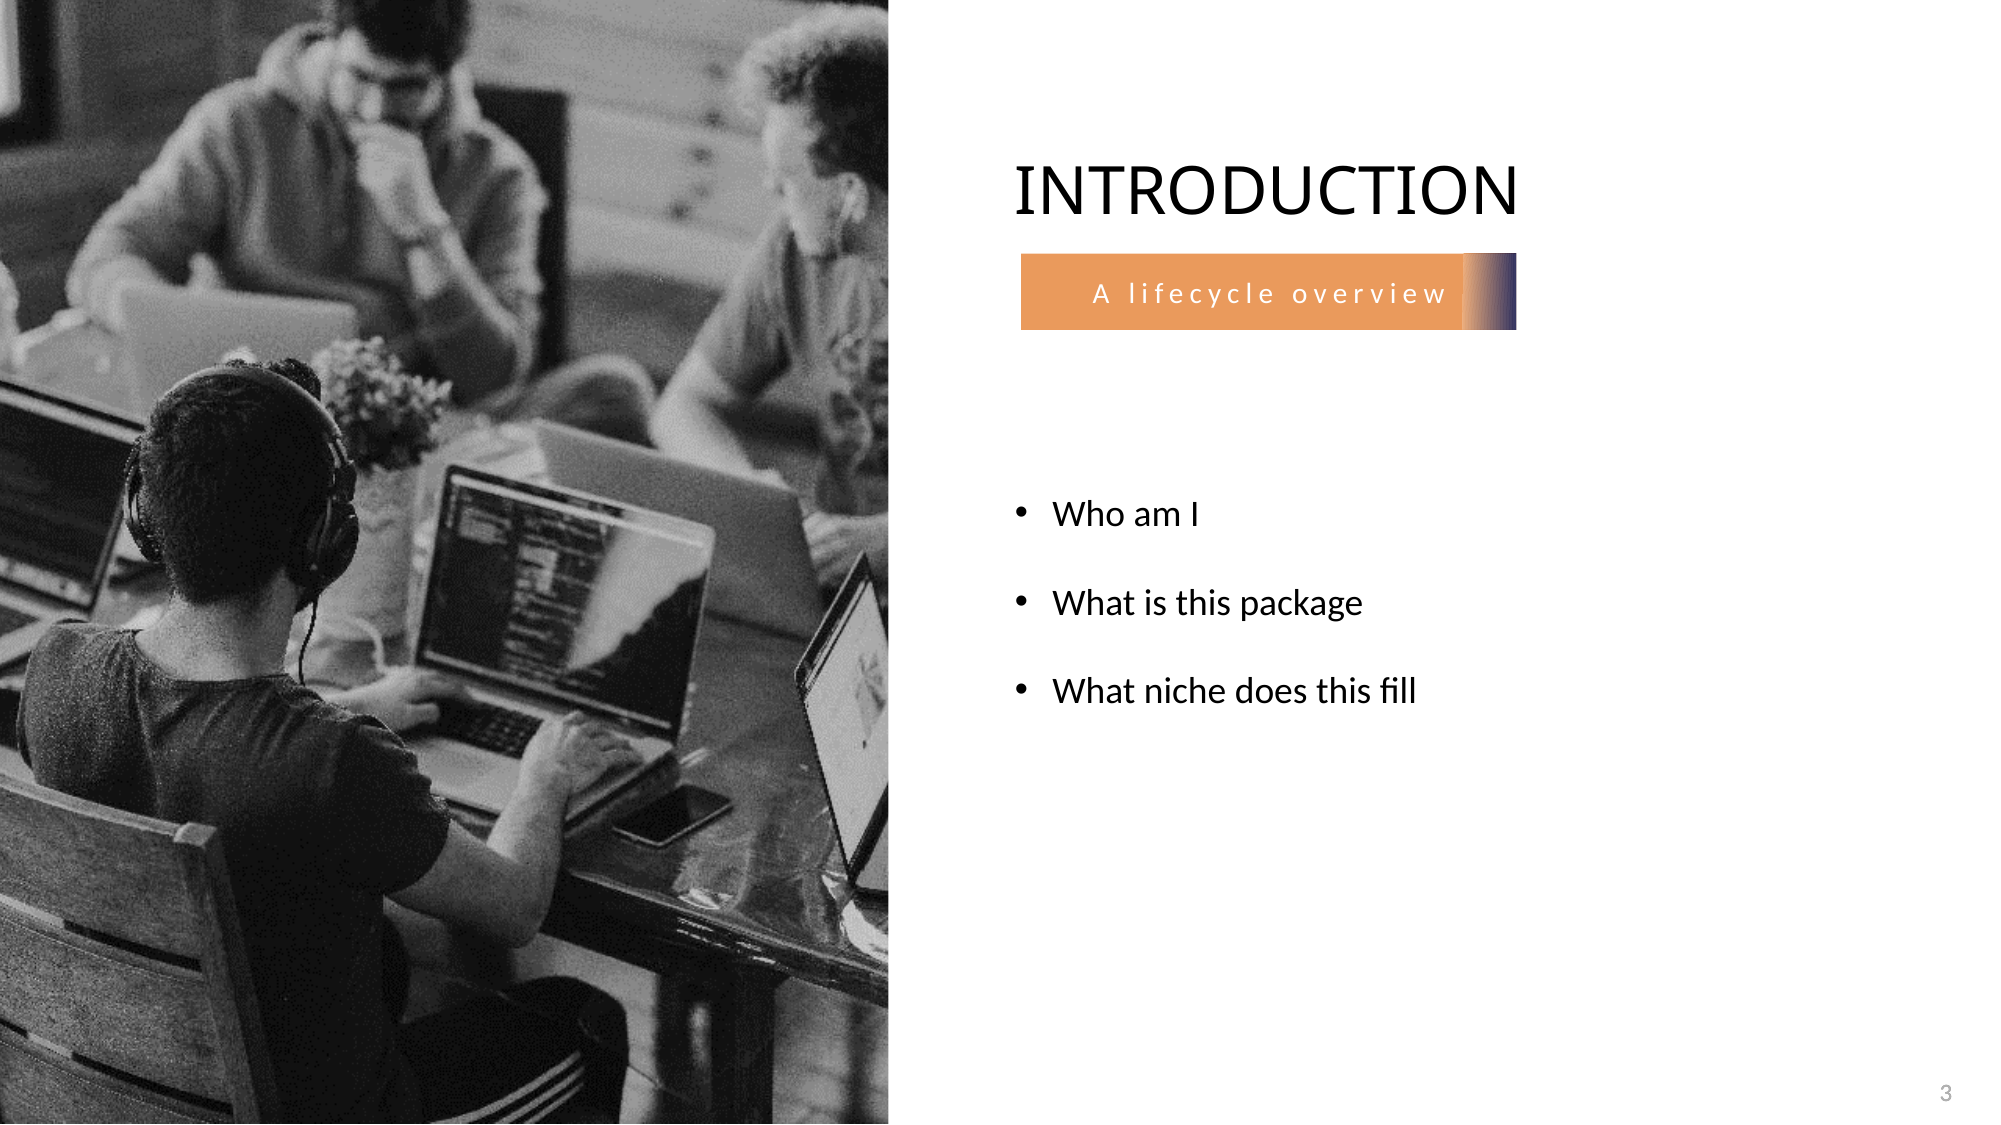

# INTRODUCTION
A lifecycle overview
Who am I
What is this package
What niche does this fill